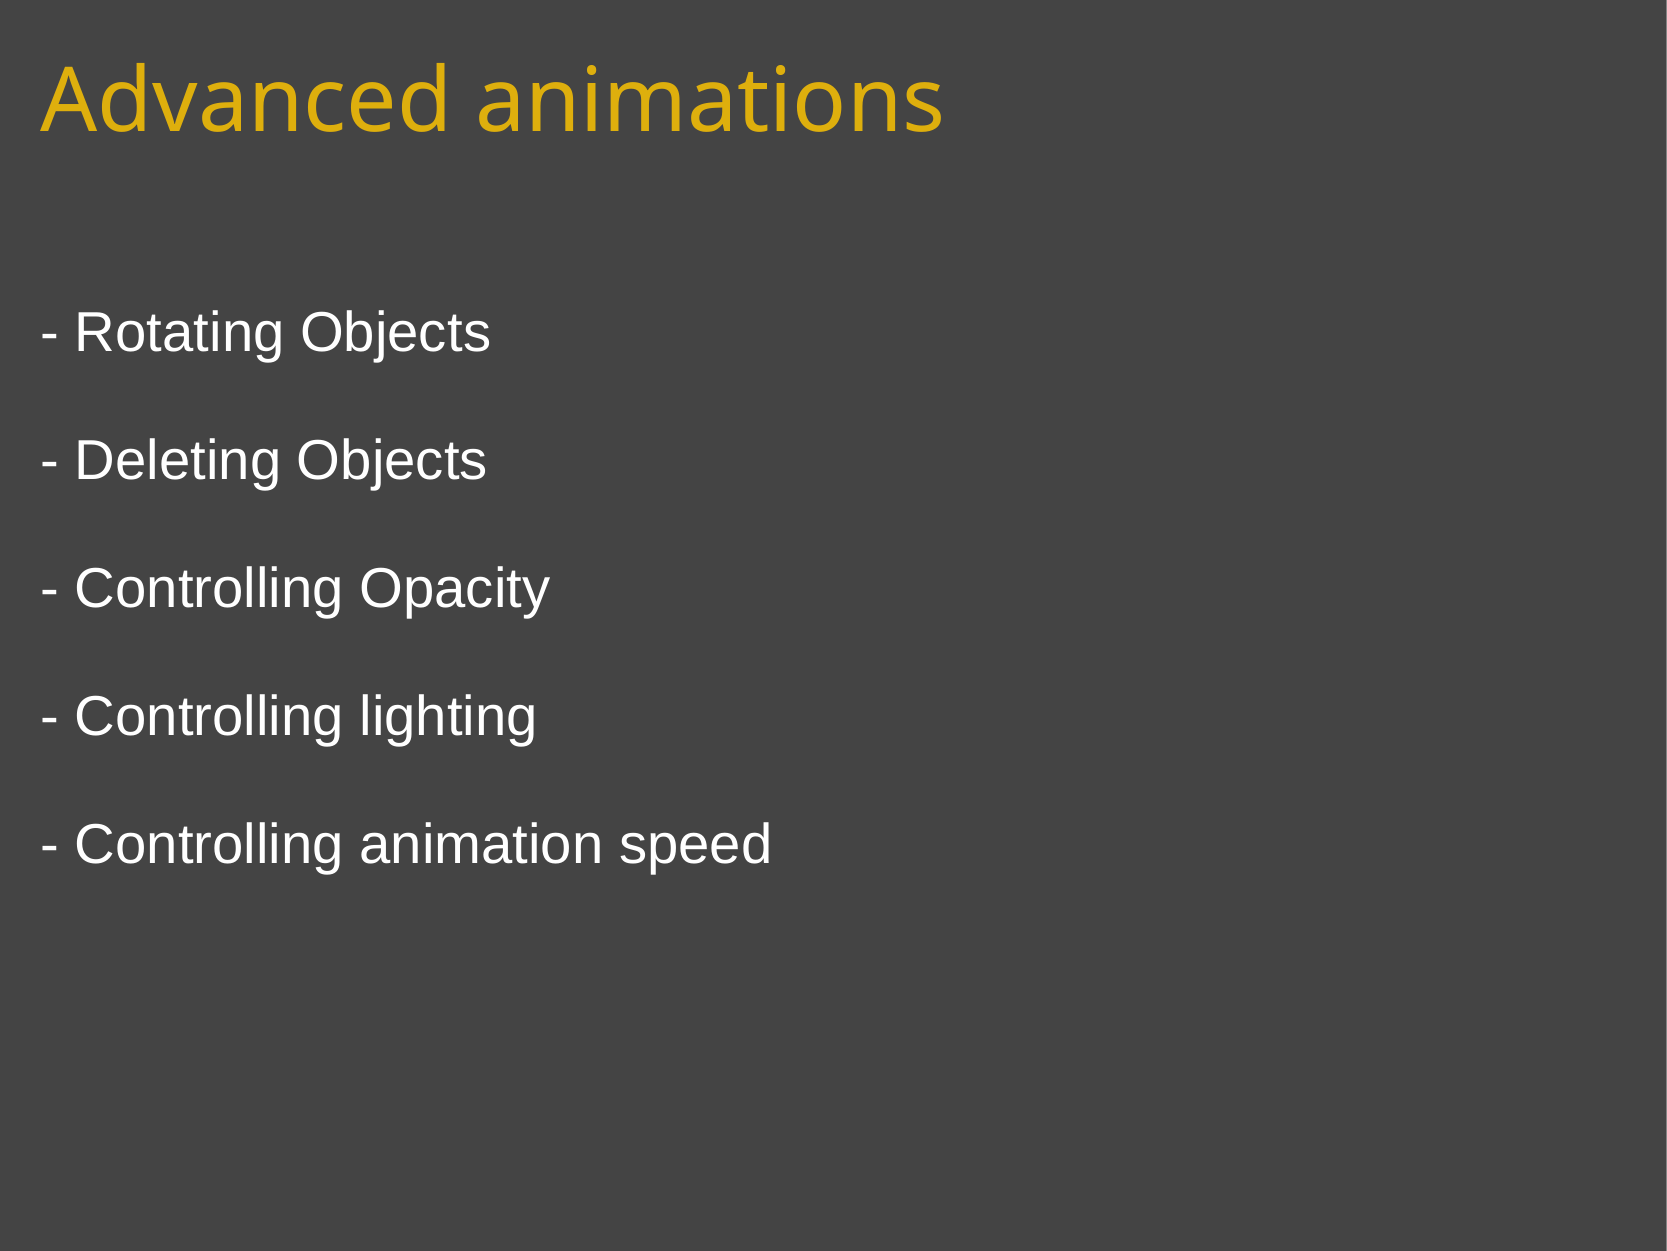

# Advanced animations
- Rotating Objects
- Deleting Objects
- Controlling Opacity
- Controlling lighting
- Controlling animation speed